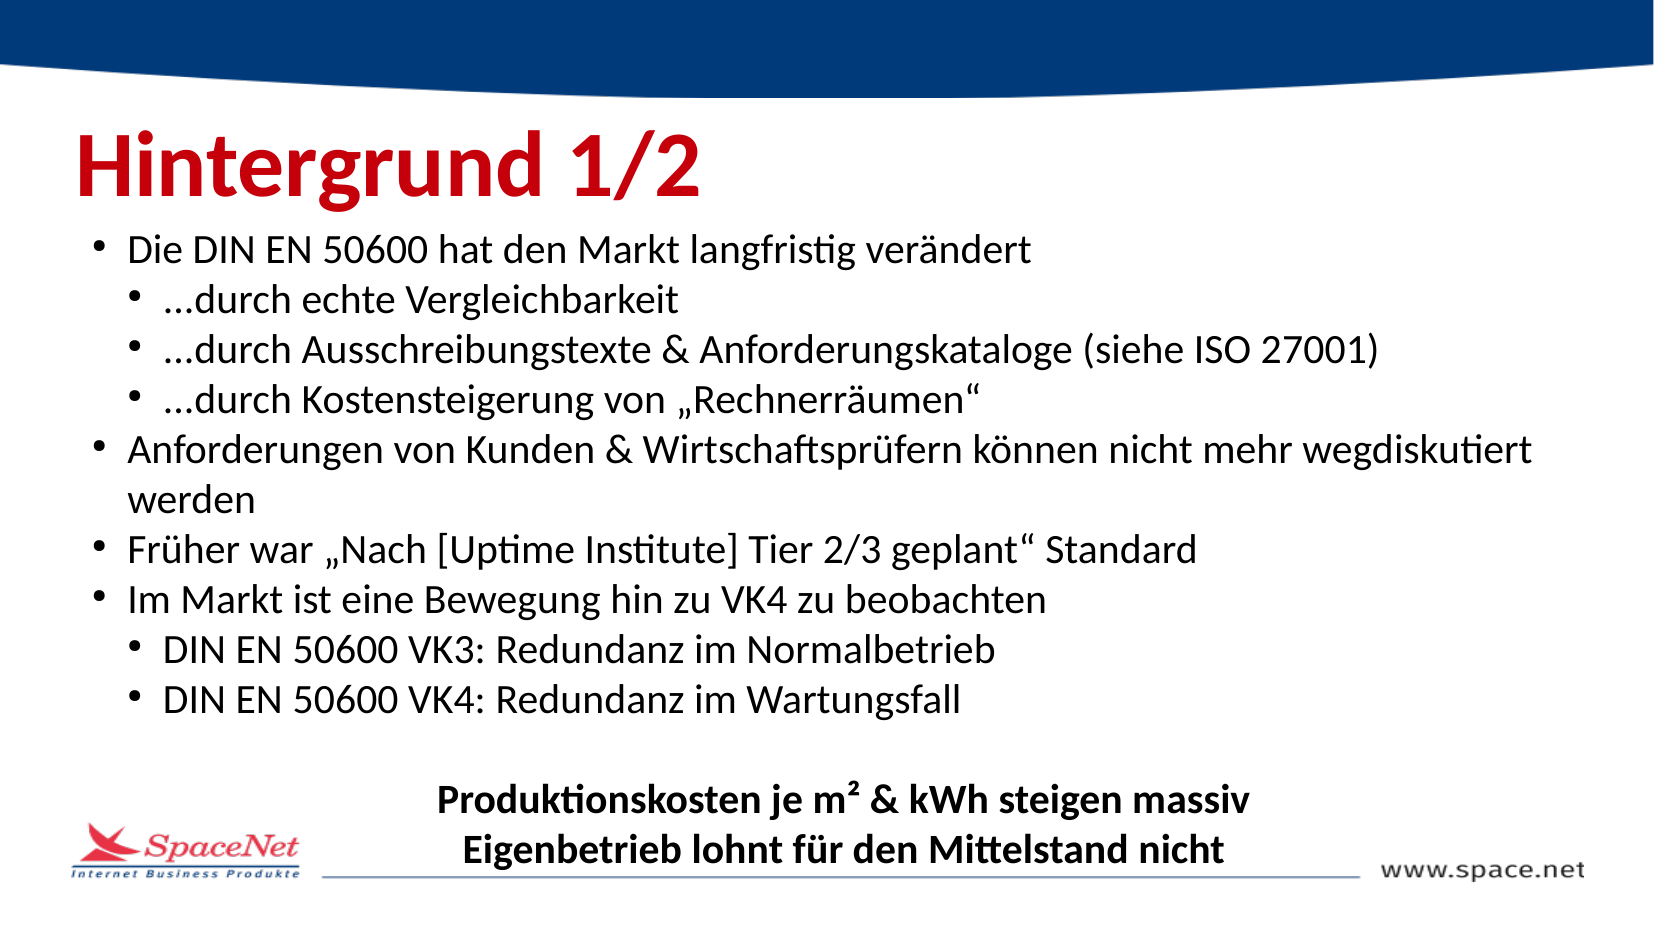

Hintergrund 1/2
Die DIN EN 50600 hat den Markt langfristig verändert
...durch echte Vergleichbarkeit
...durch Ausschreibungstexte & Anforderungskataloge (siehe ISO 27001)
...durch Kostensteigerung von „Rechnerräumen“
Anforderungen von Kunden & Wirtschaftsprüfern können nicht mehr wegdiskutiert werden
Früher war „Nach [Uptime Institute] Tier 2/3 geplant“ Standard
Im Markt ist eine Bewegung hin zu VK4 zu beobachten
DIN EN 50600 VK3: Redundanz im Normalbetrieb
DIN EN 50600 VK4: Redundanz im Wartungsfall
Produktionskosten je m² & kWh steigen massiv
Eigenbetrieb lohnt für den Mittelstand nicht